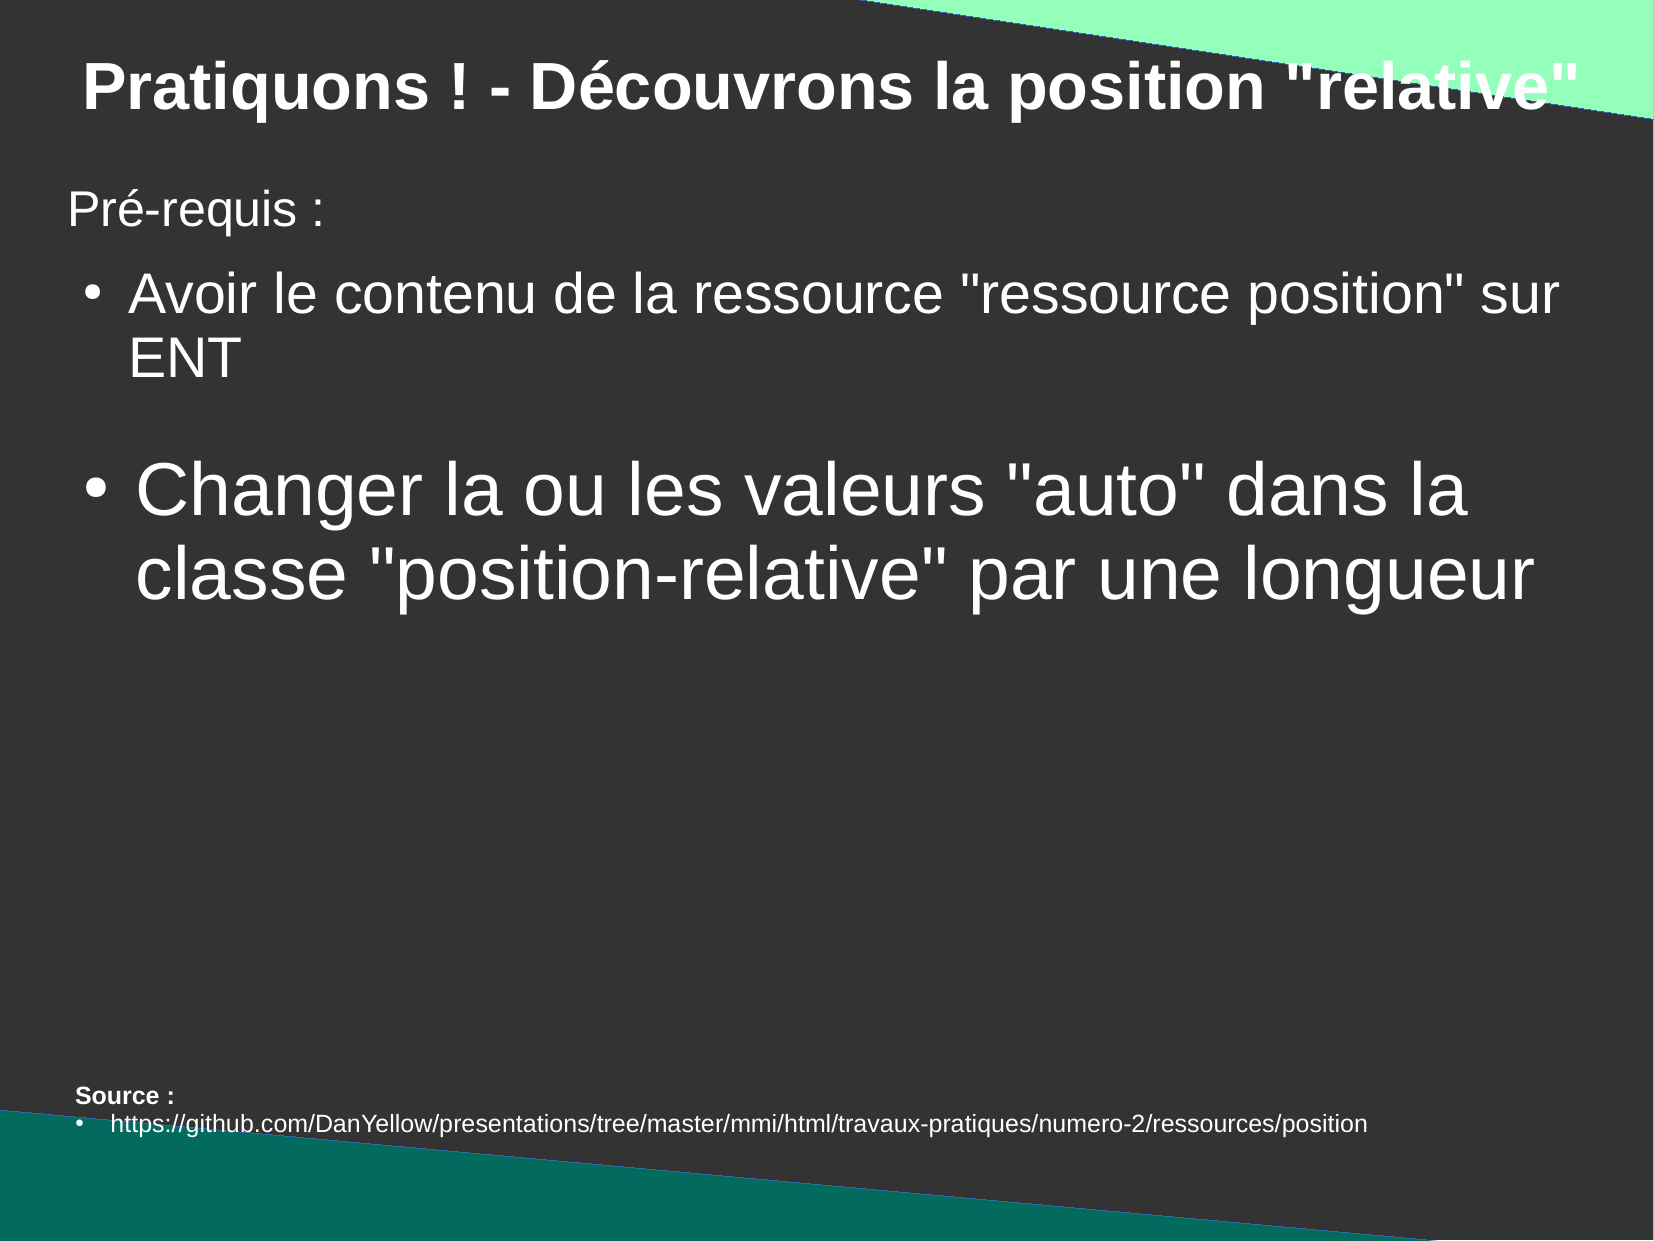

# Pratiquons ! - Découvrons la position "relative"
Pré-requis :
Avoir le contenu de la ressource "ressource position" sur ENT
Changer la ou les valeurs "auto" dans la classe "position-relative" par une longueur
Source :
https://github.com/DanYellow/presentations/tree/master/mmi/html/travaux-pratiques/numero-2/ressources/position